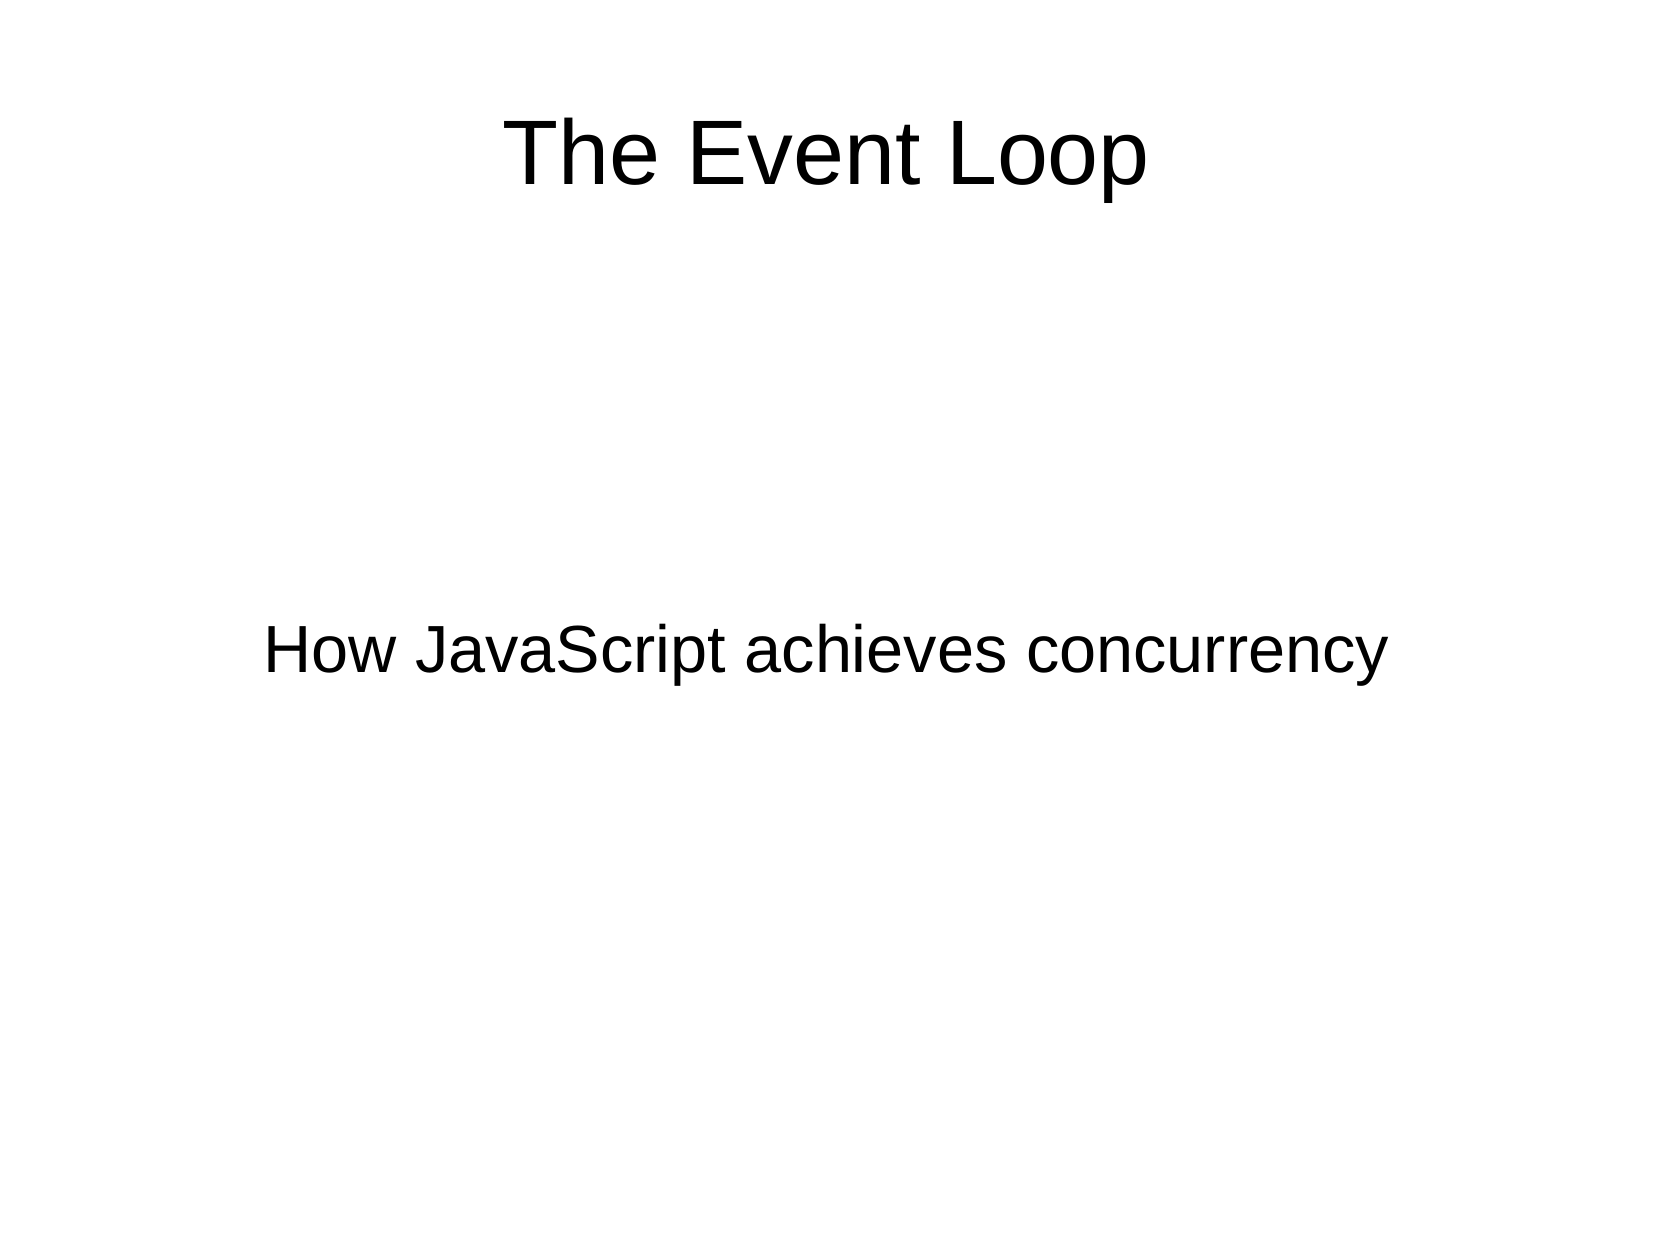

# The Event Loop
How JavaScript achieves concurrency